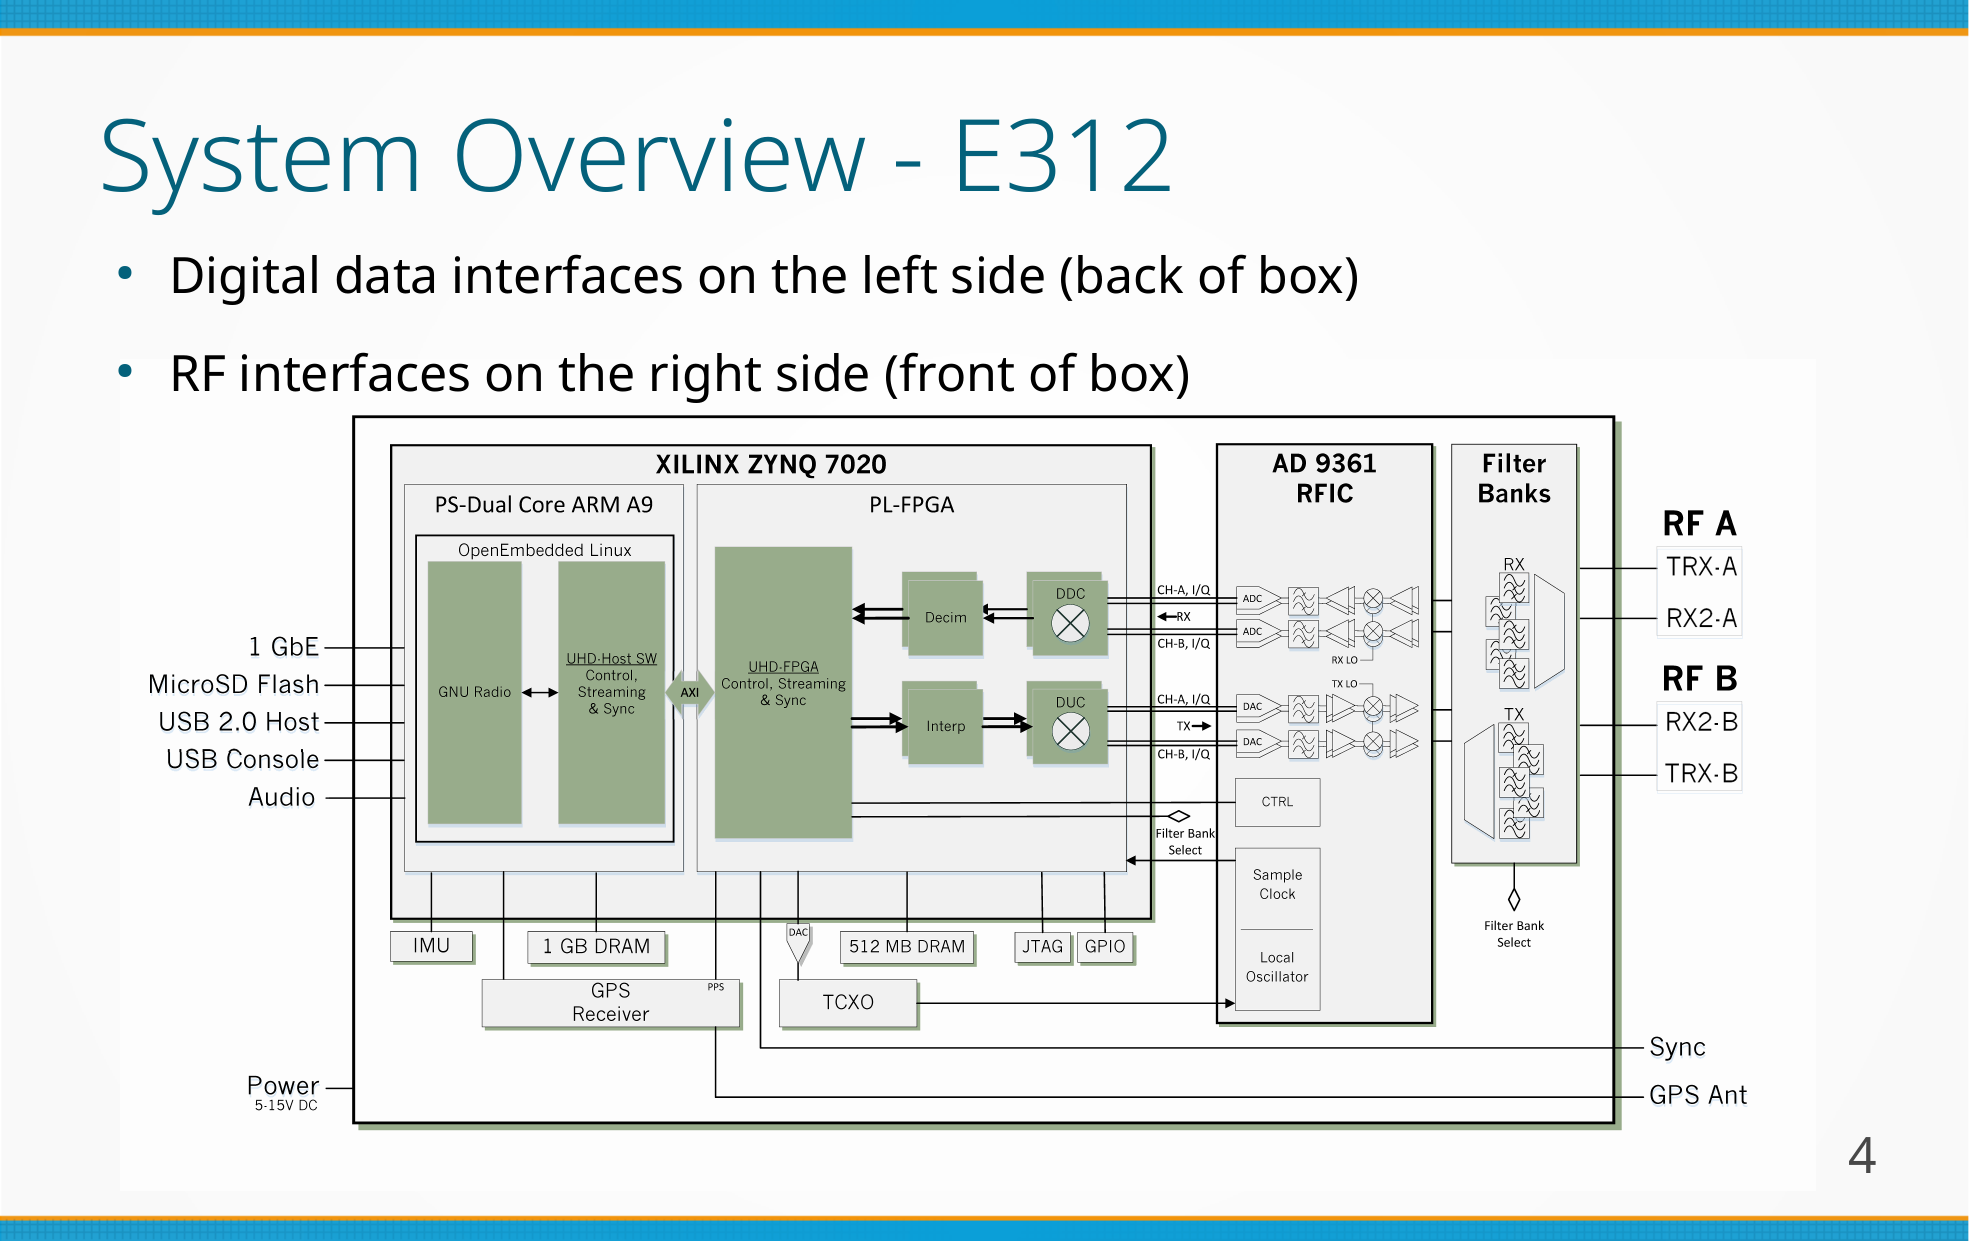

# System Overview - E312
Digital data interfaces on the left side (back of box)
RF interfaces on the right side (front of box)
4